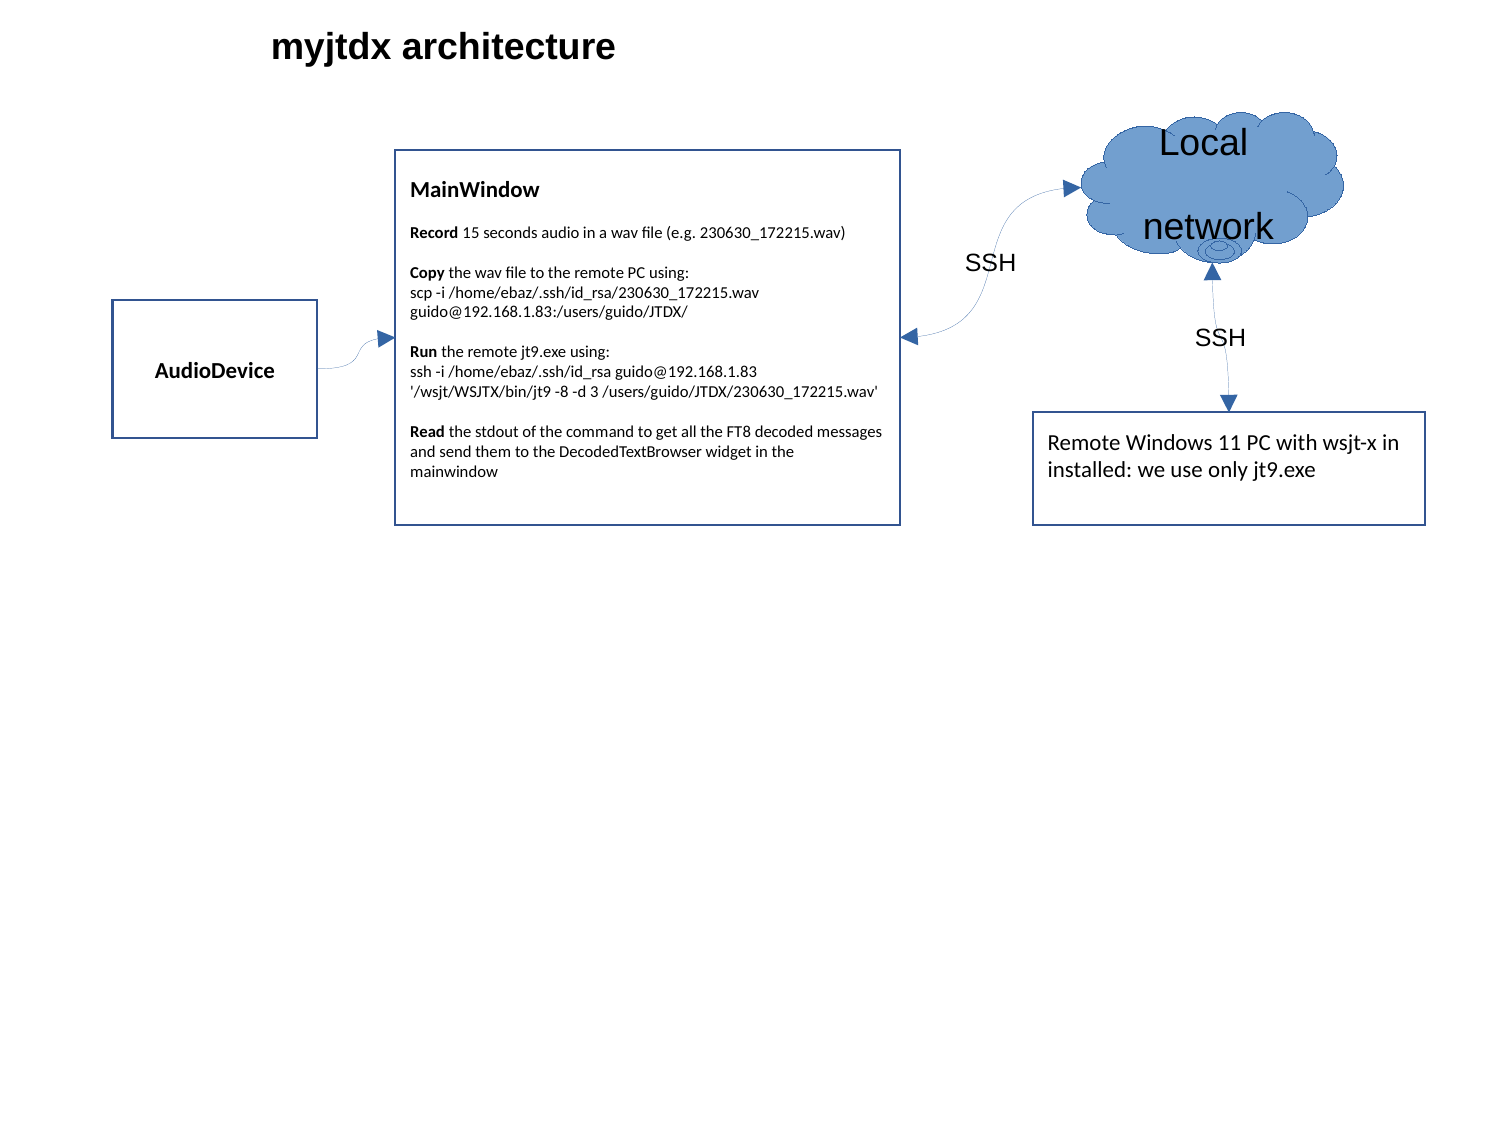

myjtdx architecture
Local
 network
MainWindow
Record 15 seconds audio in a wav file (e.g. 230630_172215.wav)
Copy the wav file to the remote PC using:
scp -i /home/ebaz/.ssh/id_rsa/230630_172215.wav guido@192.168.1.83:/users/guido/JTDX/
Run the remote jt9.exe using:
ssh -i /home/ebaz/.ssh/id_rsa guido@192.168.1.83 '/wsjt/WSJTX/bin/jt9 -8 -d 3 /users/guido/JTDX/230630_172215.wav'
Read the stdout of the command to get all the FT8 decoded messages and send them to the DecodedTextBrowser widget in the mainwindow
AudioDevice
Remote Windows 11 PC with wsjt-x in installed: we use only jt9.exe